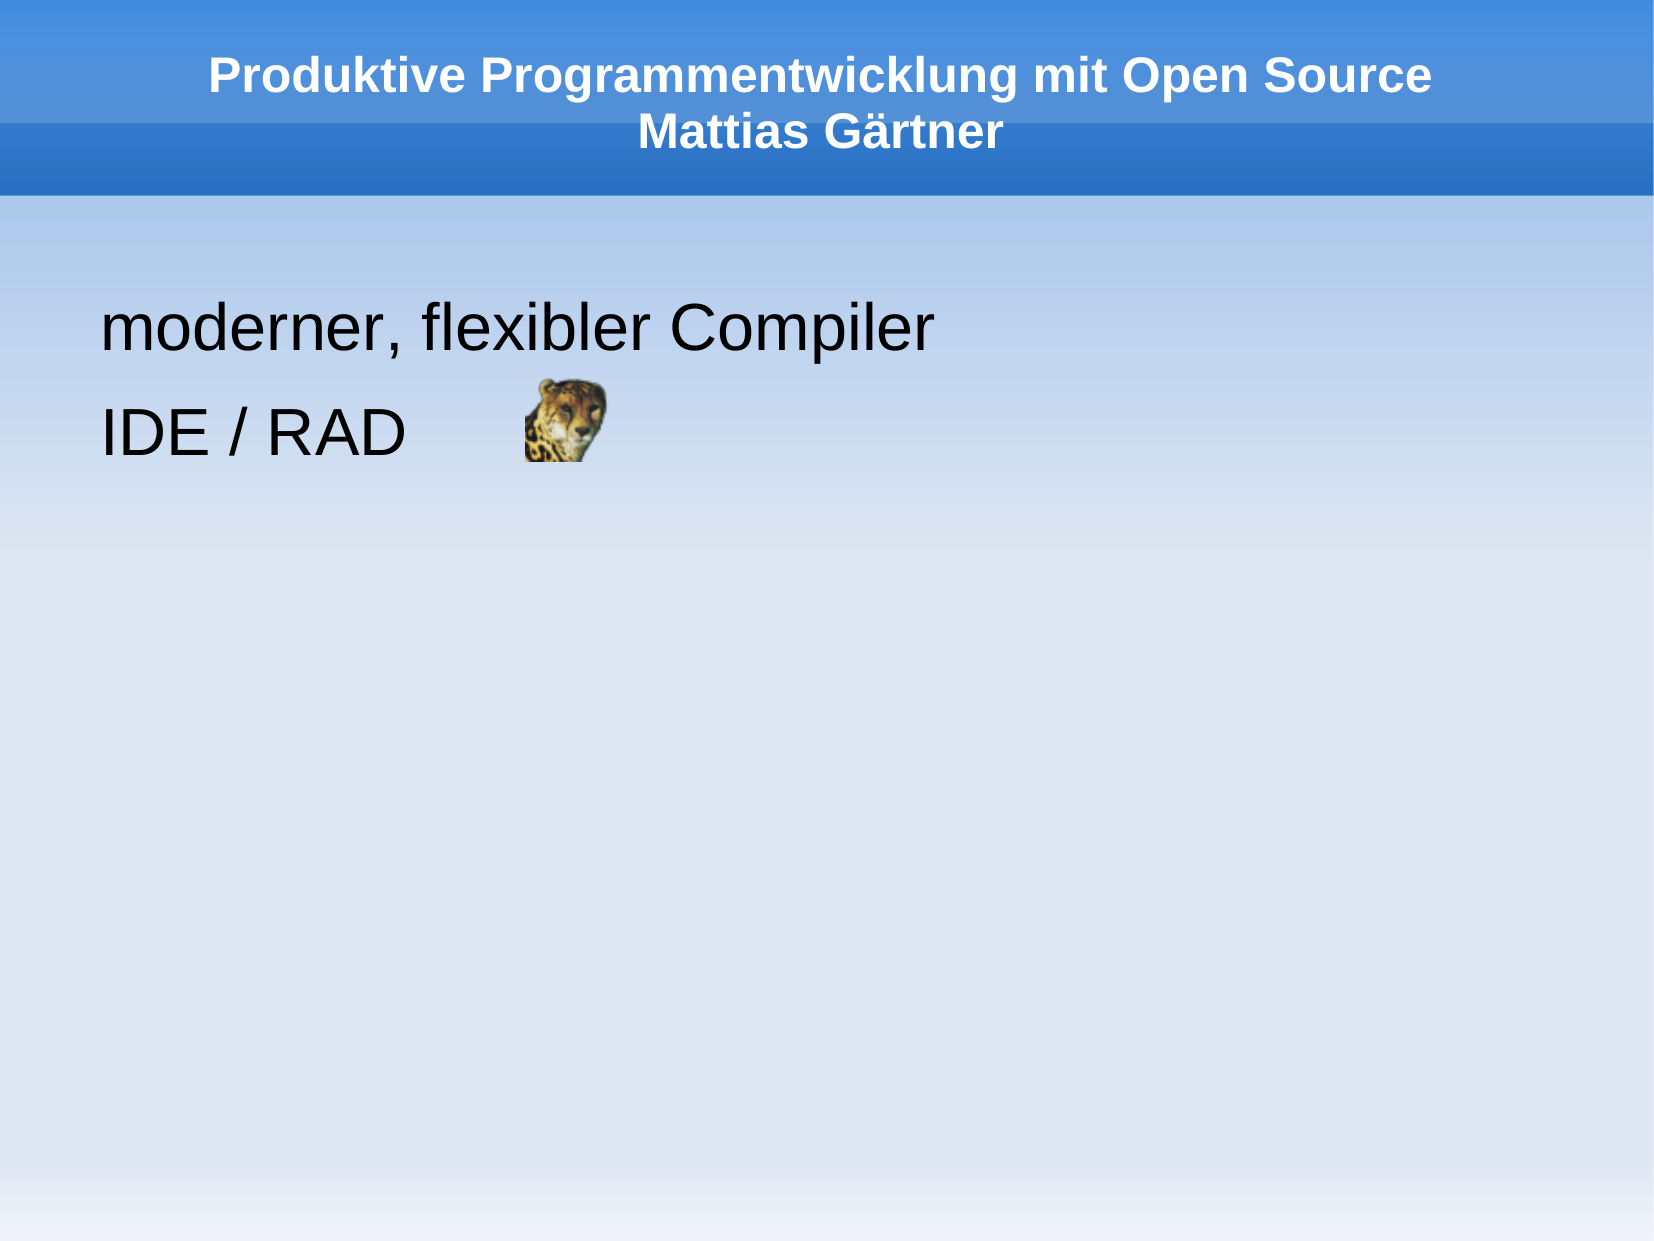

# Produktive Programmentwicklung mit Open Source Mattias Gärtner
moderner, flexibler Compiler
IDE / RAD